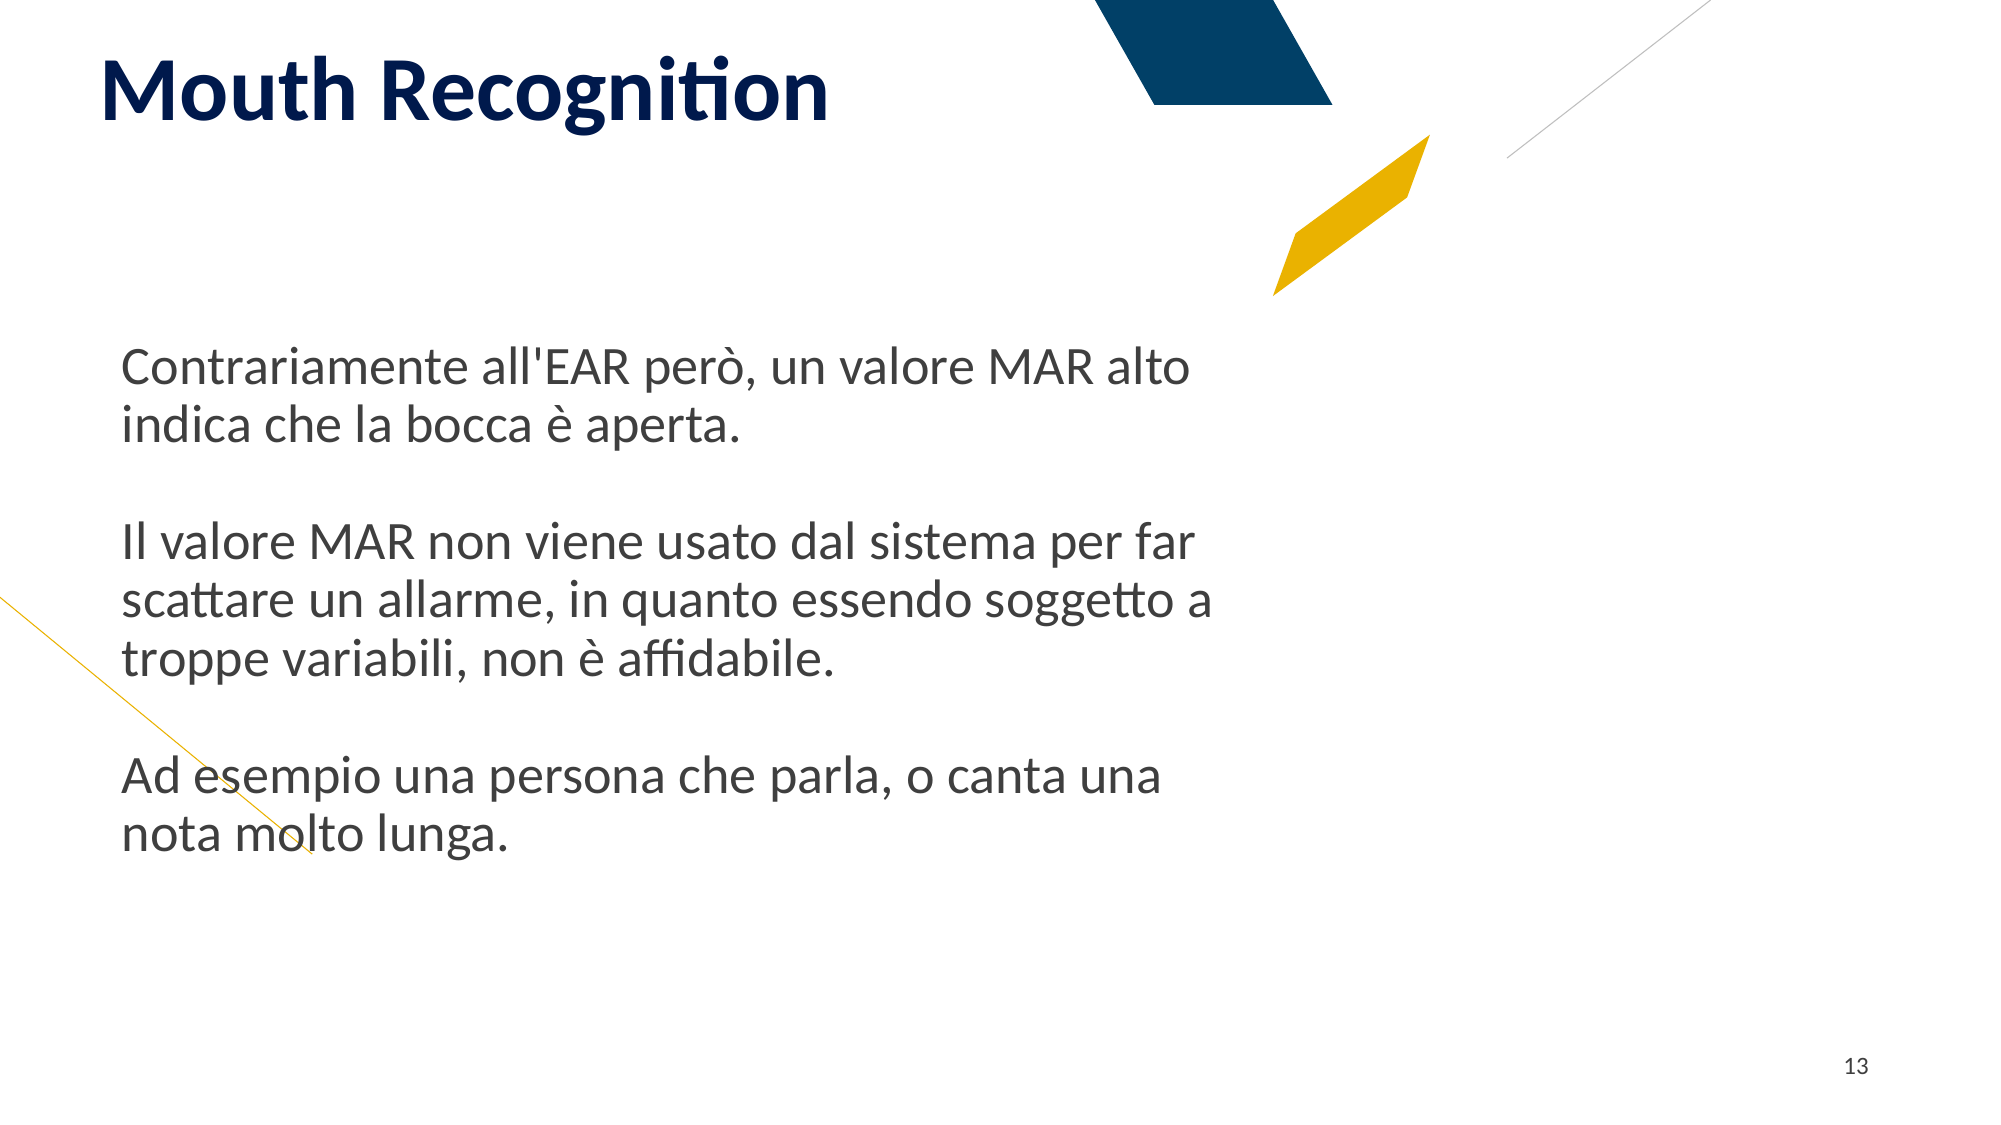

# Mouth Recognition
Contrariamente all'EAR però, un valore MAR alto indica che la bocca è aperta.
Il valore MAR non viene usato dal sistema per far scattare un allarme, in quanto essendo soggetto a troppe variabili, non è affidabile.
Ad esempio una persona che parla, o canta una nota molto lunga.